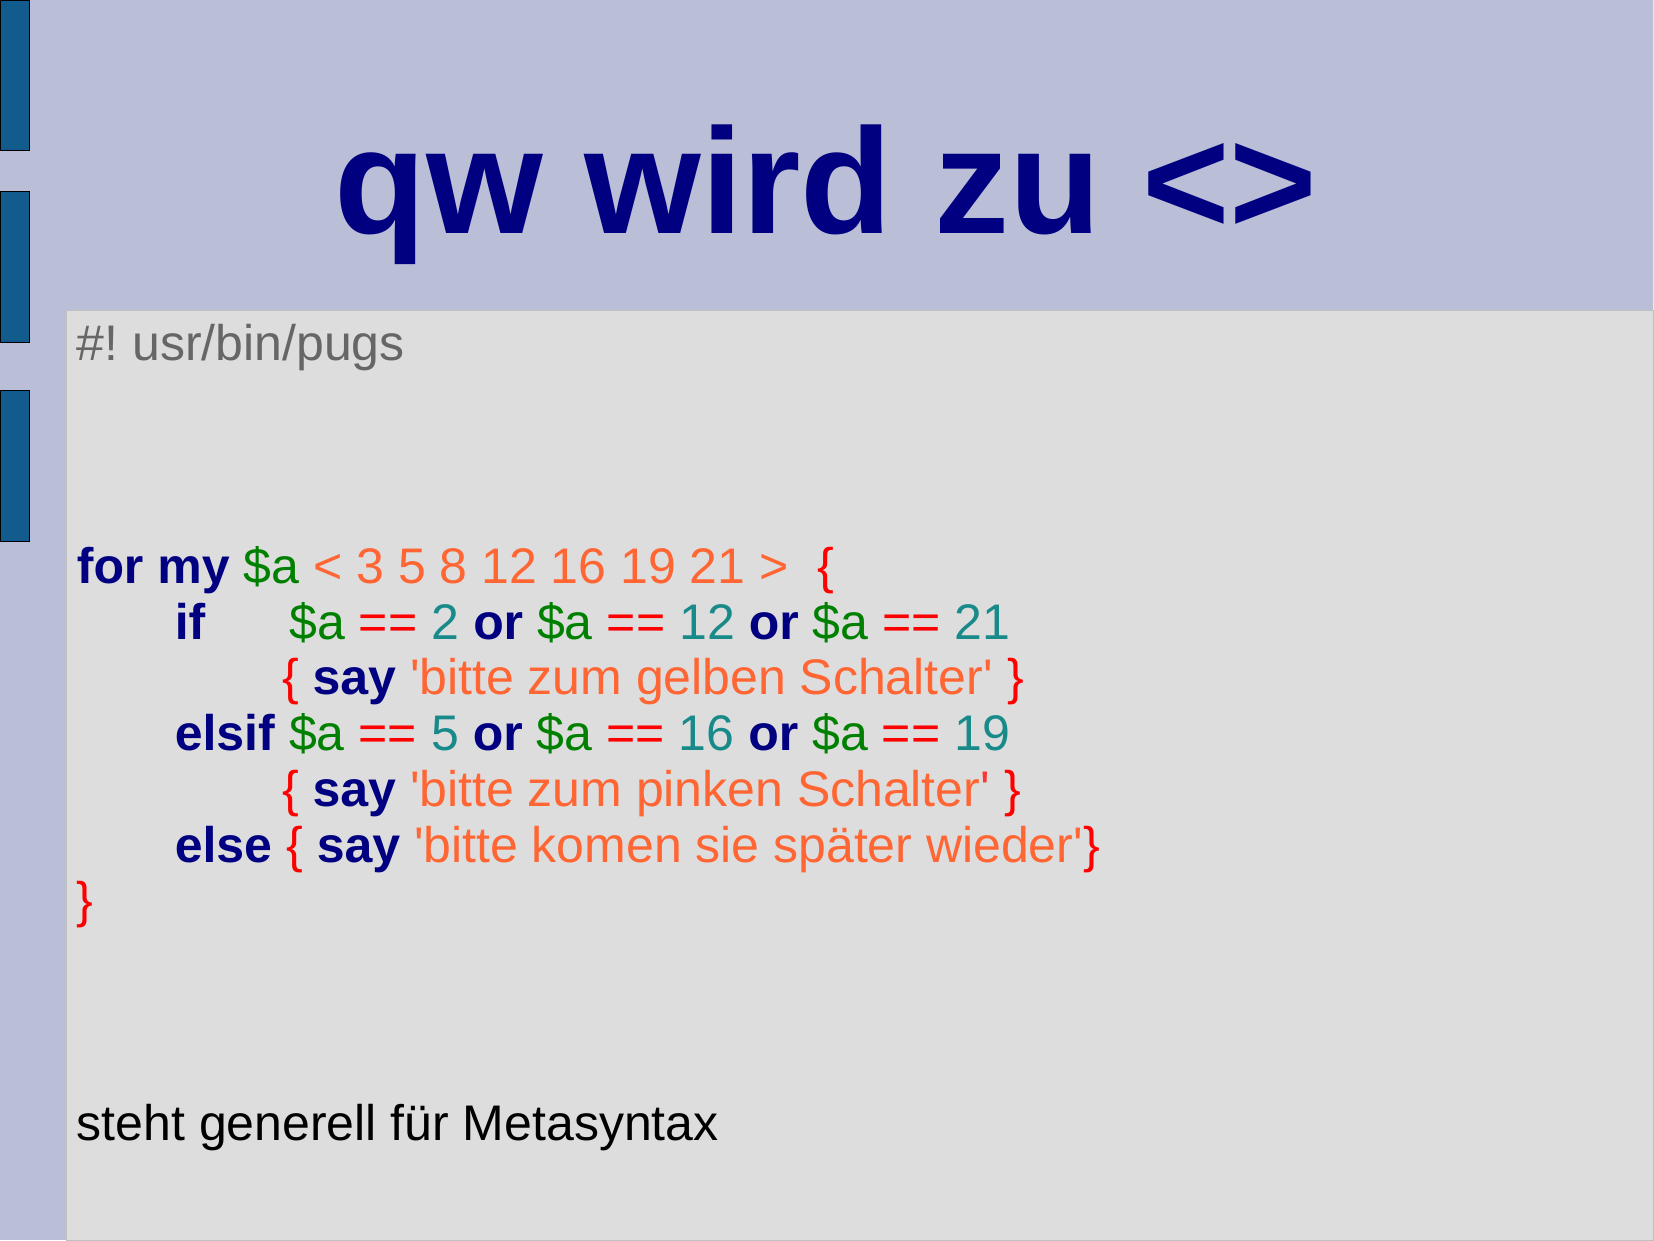

# qw wird zu <>
#! usr/bin/pugs
for my $a < 3 5 8 12 16 19 21 > {
 if $a == 2 or $a == 12 or $a == 21
 { say 'bitte zum gelben Schalter' }
 elsif $a == 5 or $a == 16 or $a == 19
 { say 'bitte zum pinken Schalter' }
 else { say 'bitte komen sie später wieder'}
}
steht generell für Metasyntax